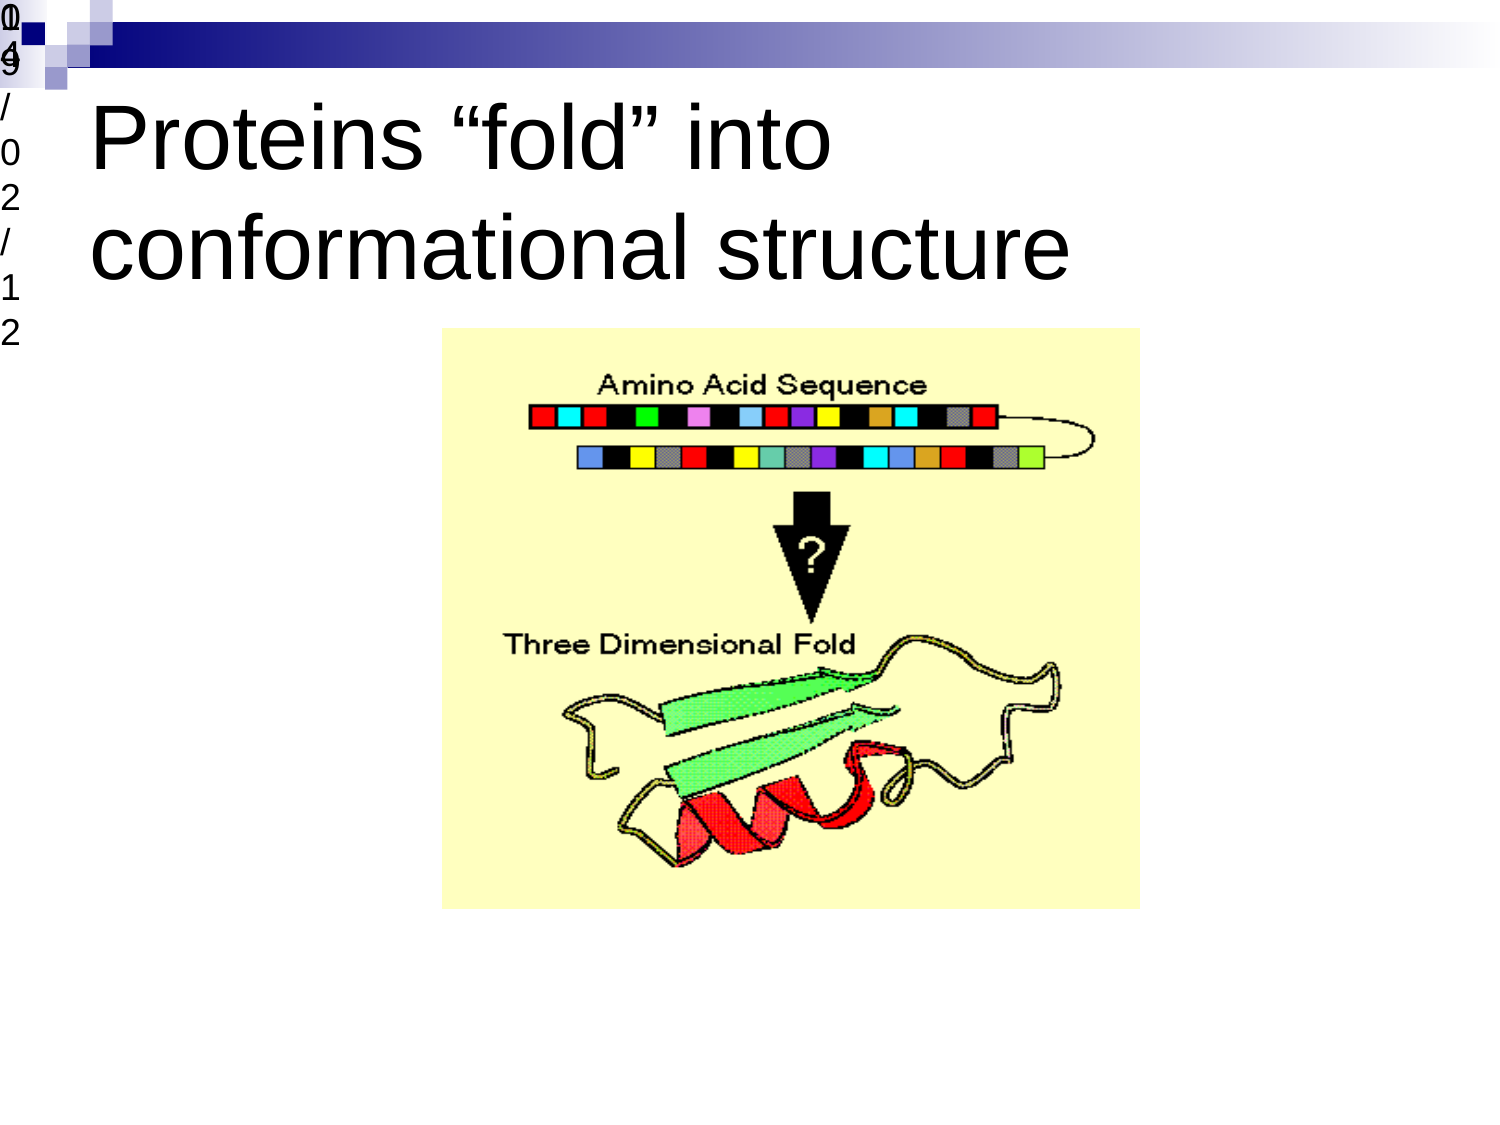

09/02/12
# Proteins “fold” into conformational structure